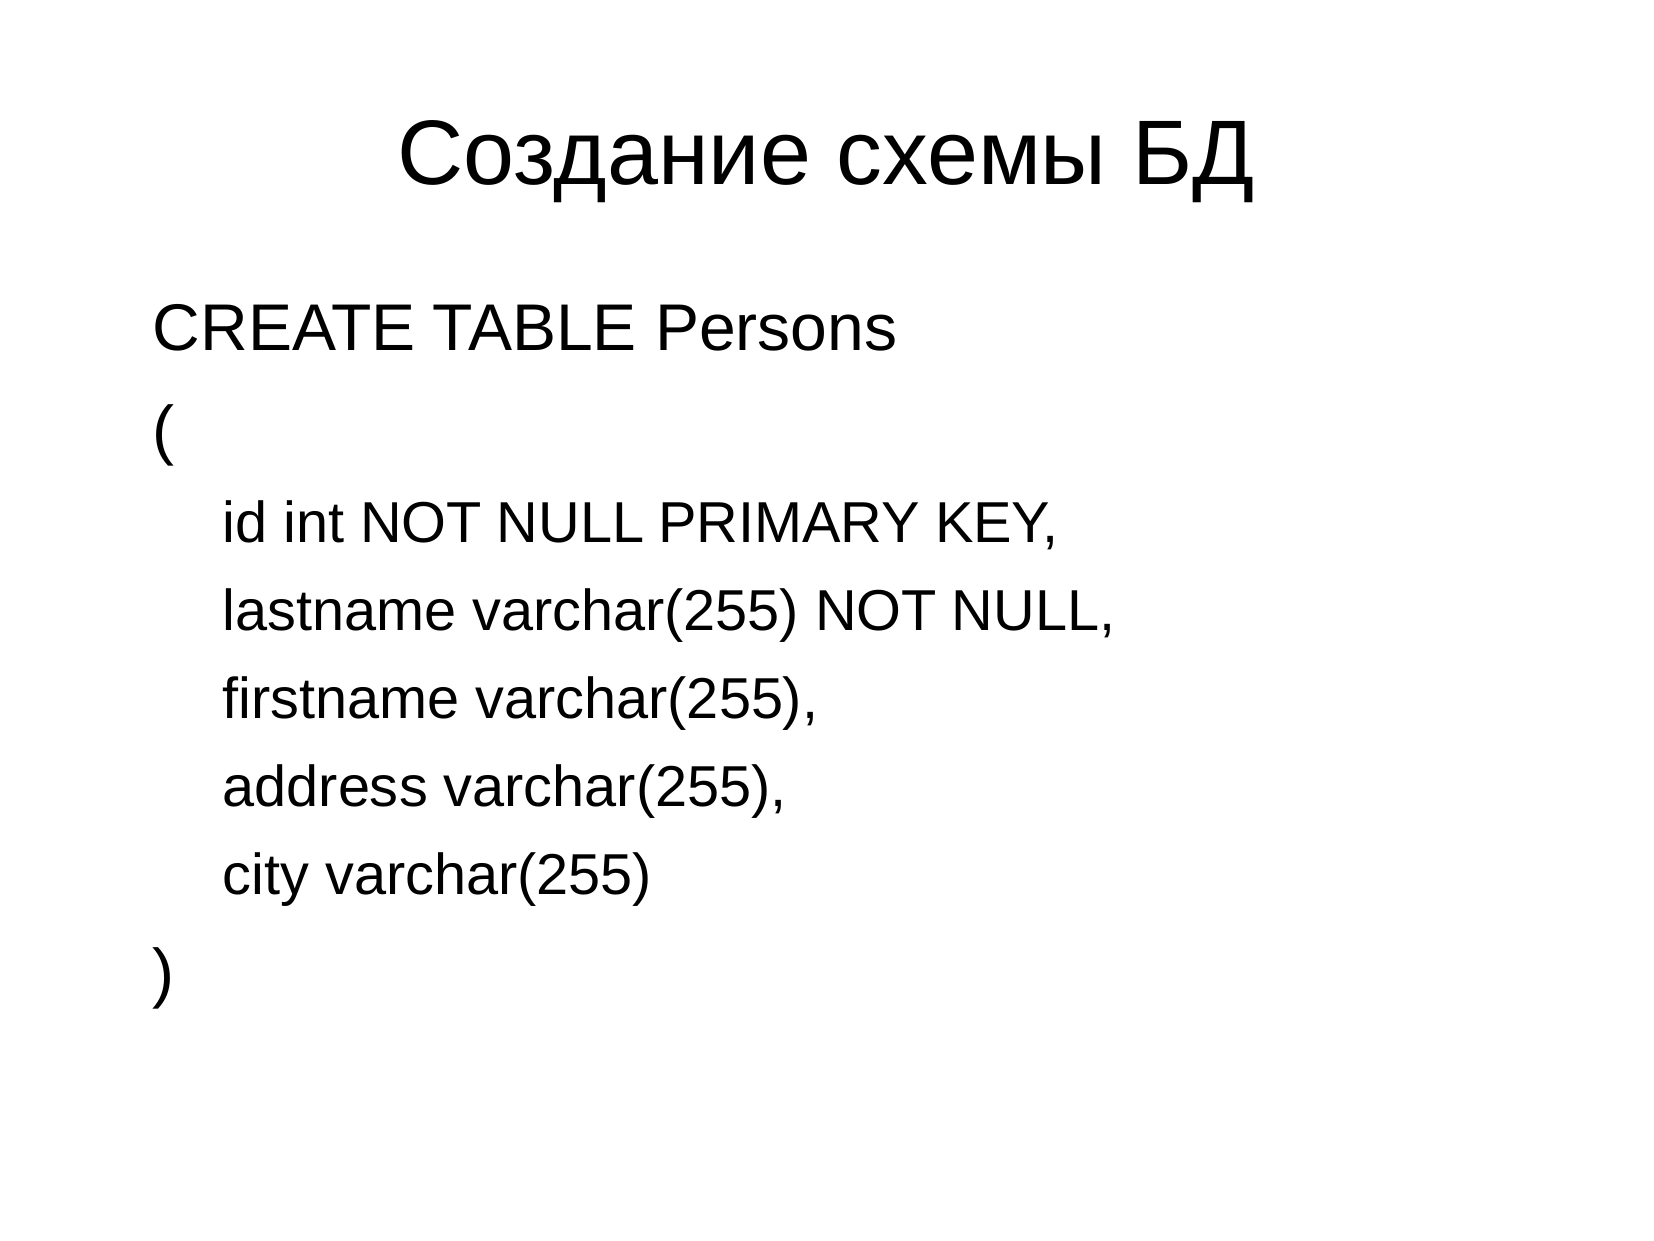

# Создание схемы БД
CREATE TABLE Persons
(
id int NOT NULL PRIMARY KEY,
lastname varchar(255) NOT NULL,
firstname varchar(255),
address varchar(255),
city varchar(255)
)